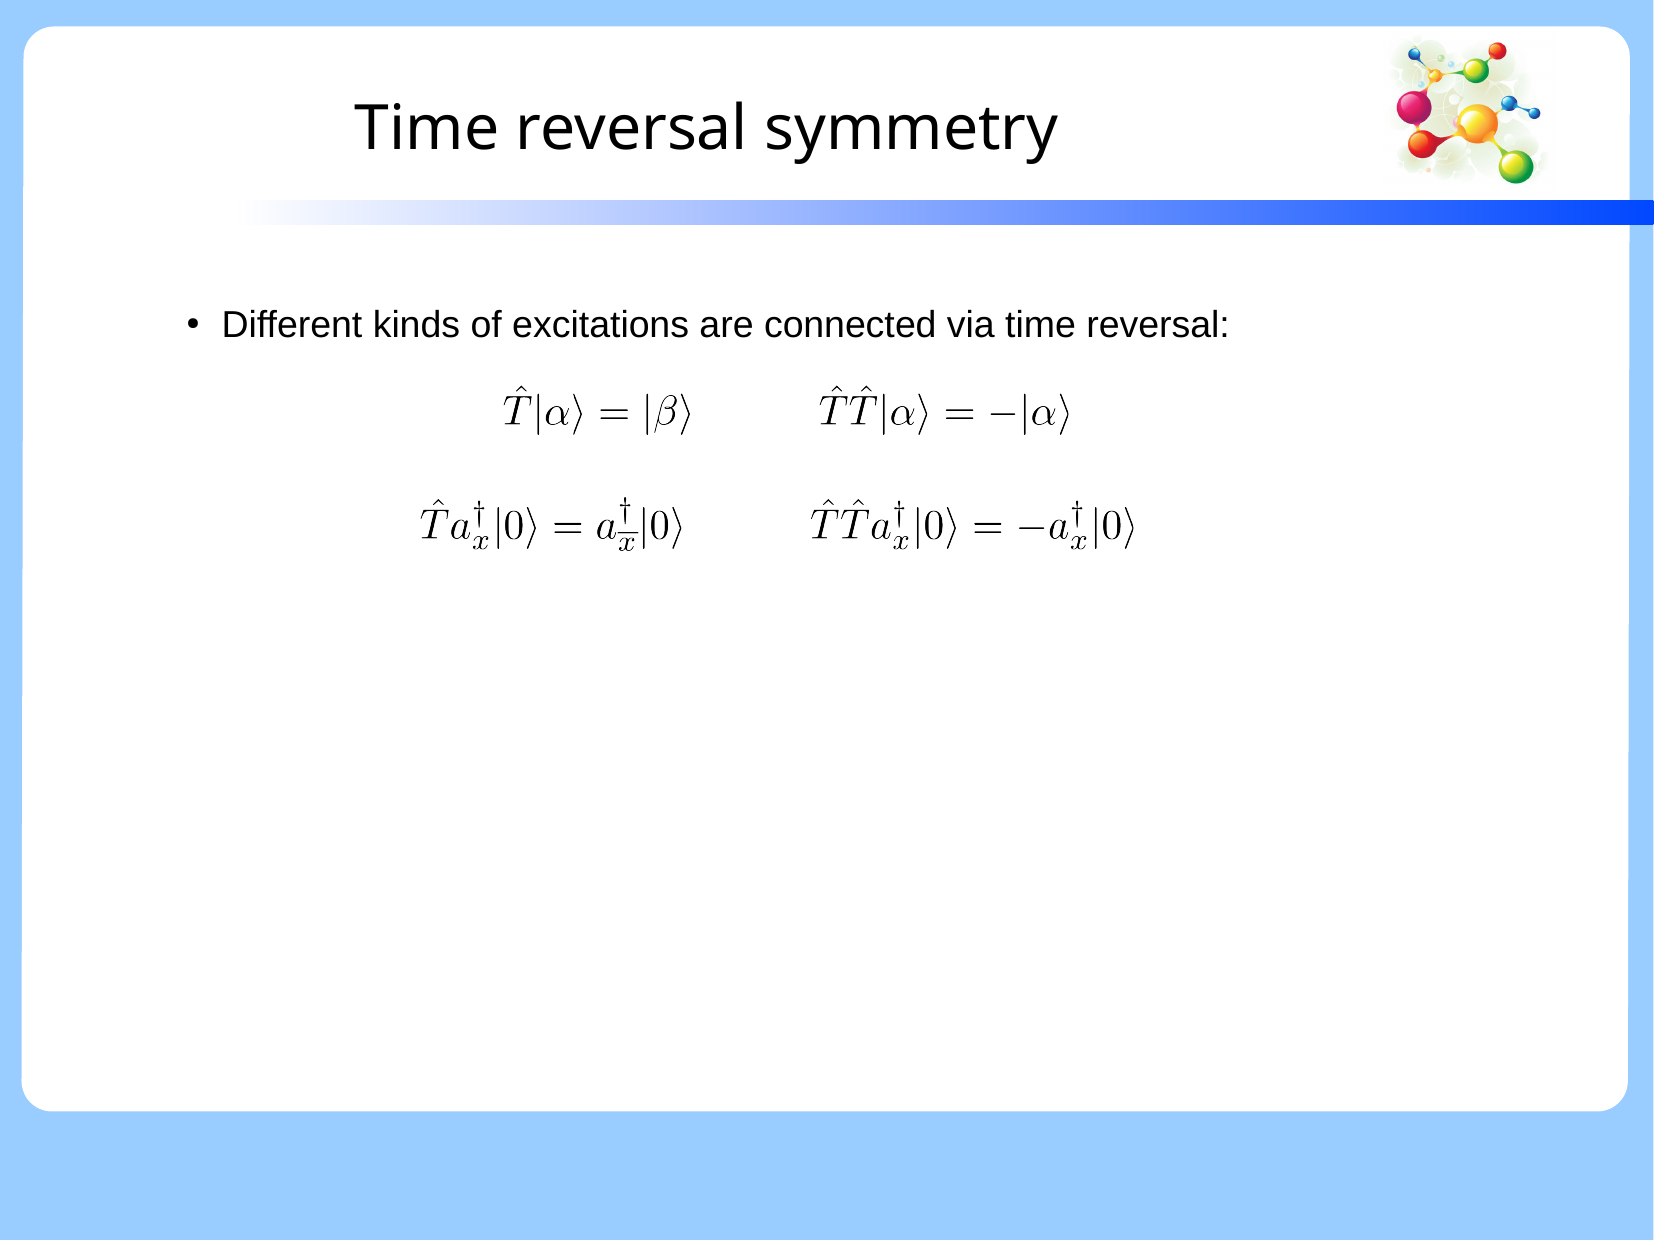

# Time reversal symmetry
Different kinds of excitations are connected via time reversal: